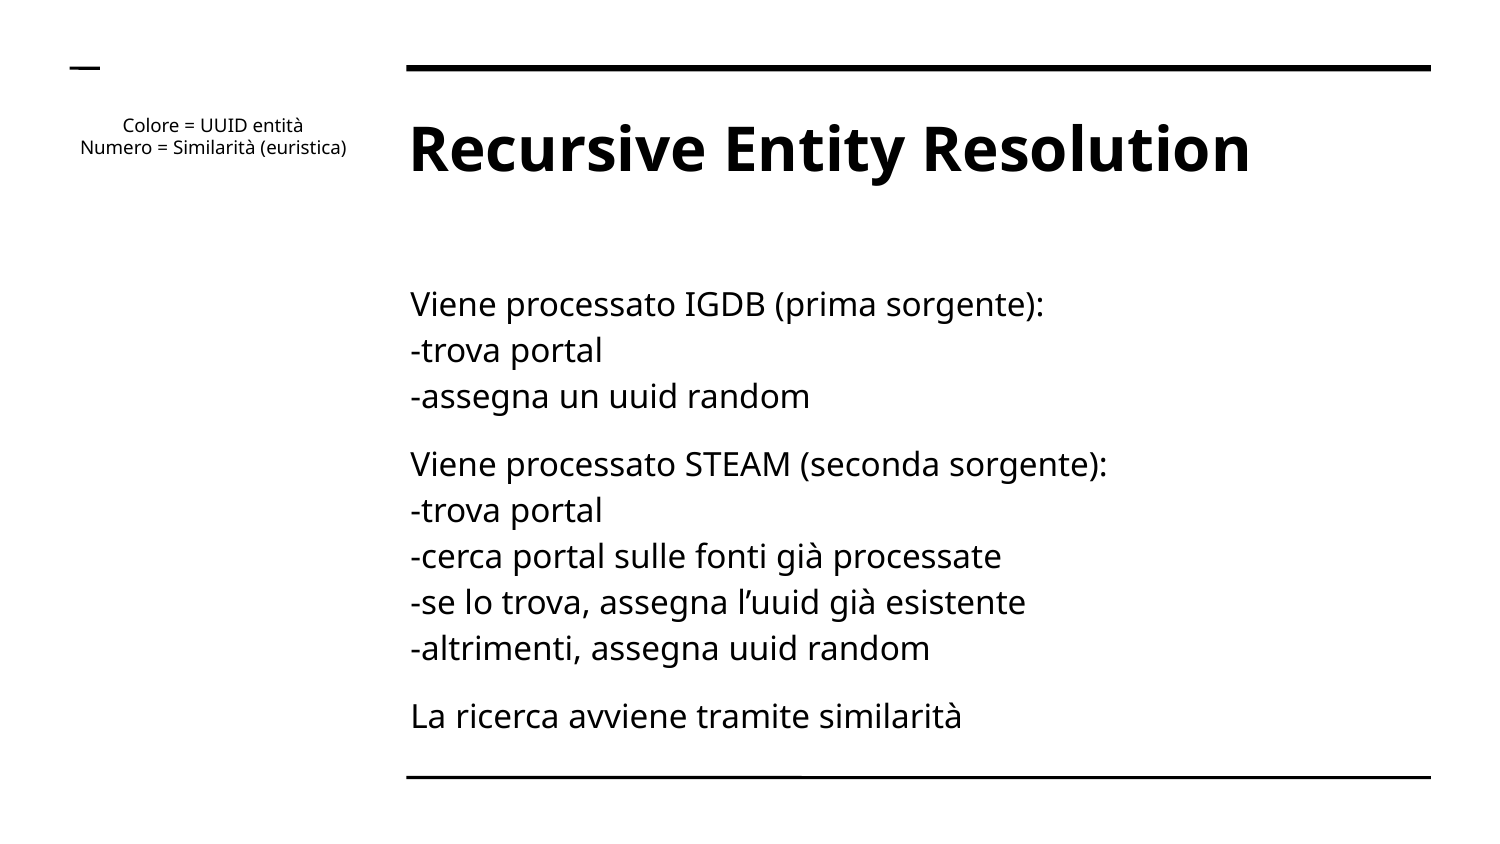

# Recursive Entity Resolution
Colore = UUID entità
Numero = Similarità (euristica)
Viene processato IGDB (prima sorgente):
-trova portal
-assegna un uuid random
Viene processato STEAM (seconda sorgente):
-trova portal
-cerca portal sulle fonti già processate
-se lo trova, assegna l’uuid già esistente
-altrimenti, assegna uuid random
La ricerca avviene tramite similarità